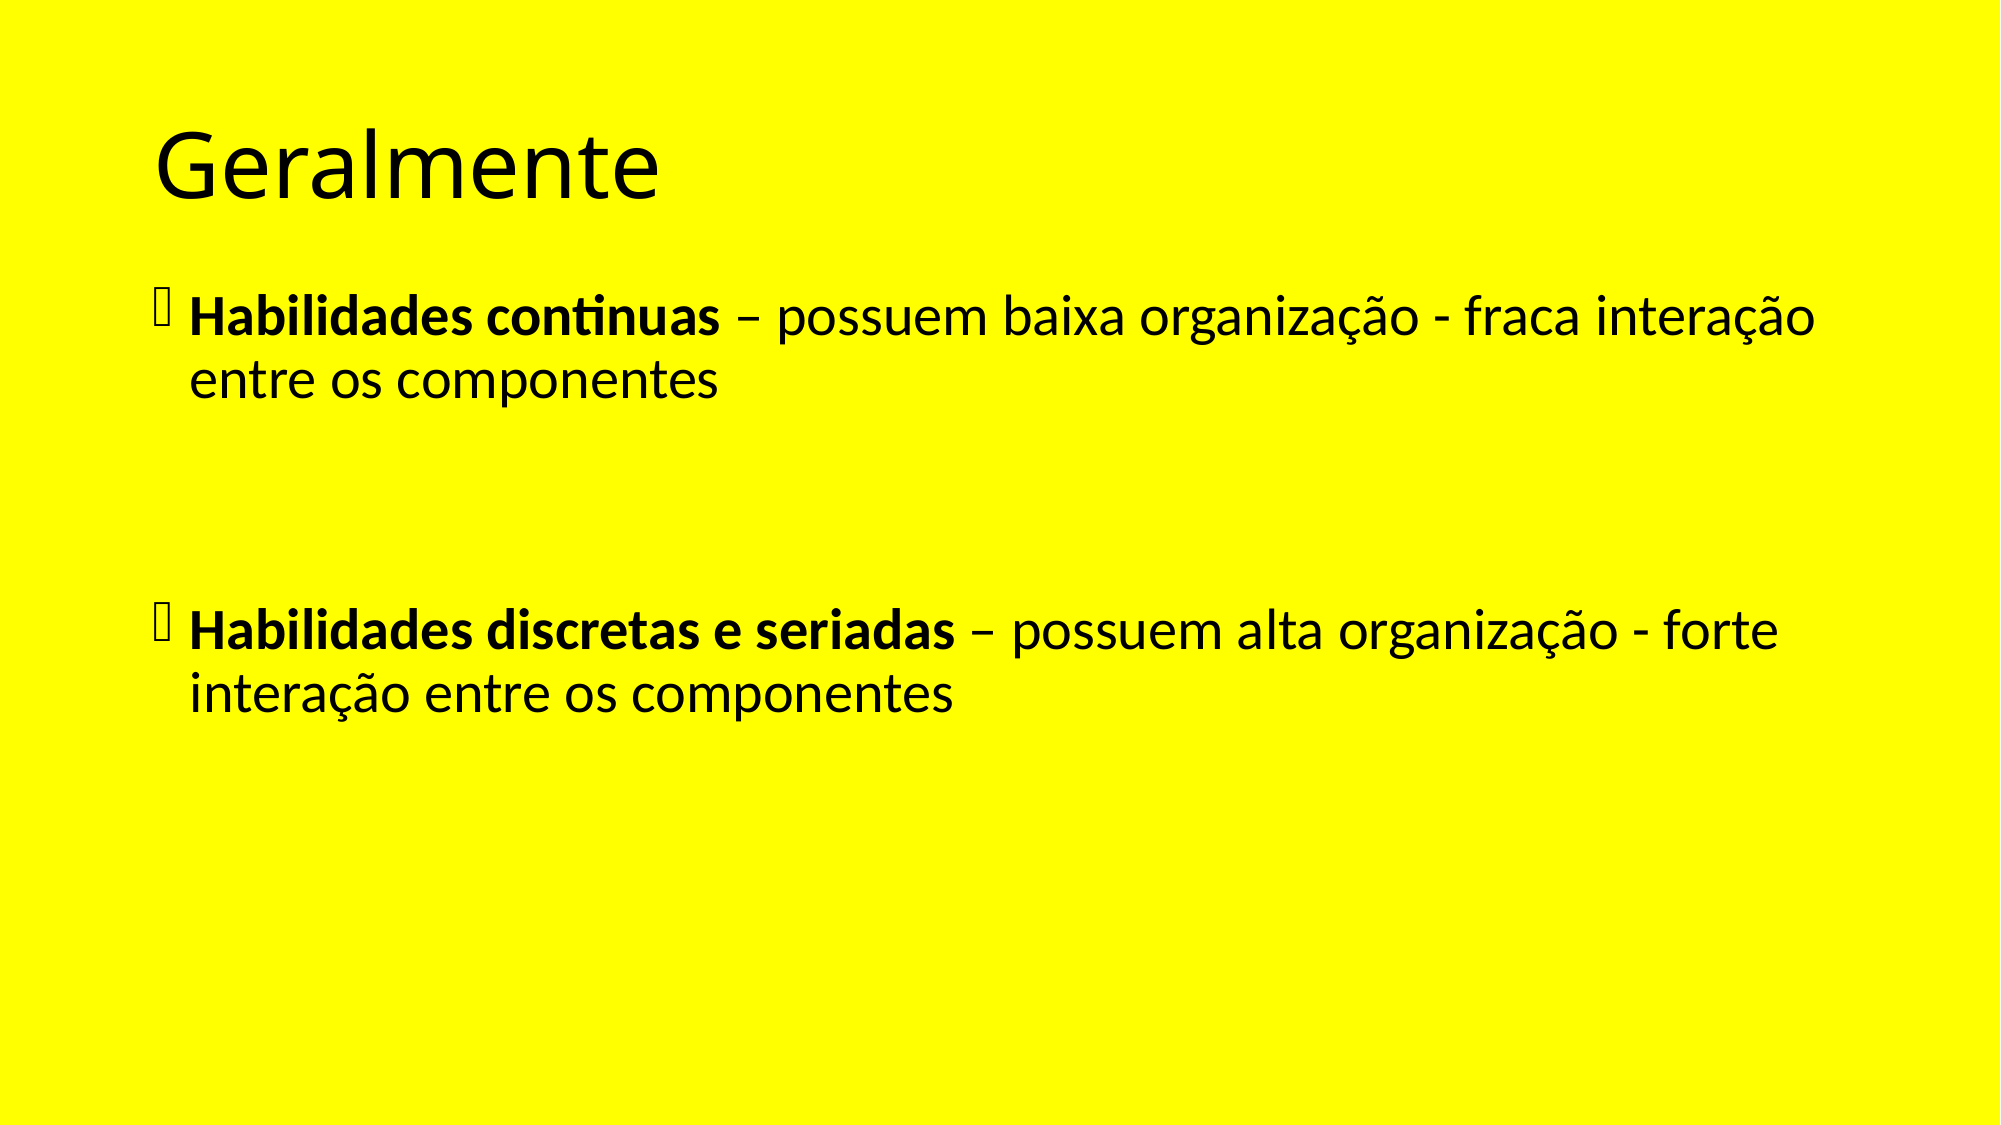

# Geralmente
Habilidades continuas – possuem baixa organização - fraca interação entre os componentes
Habilidades discretas e seriadas – possuem alta organização - forte interação entre os componentes